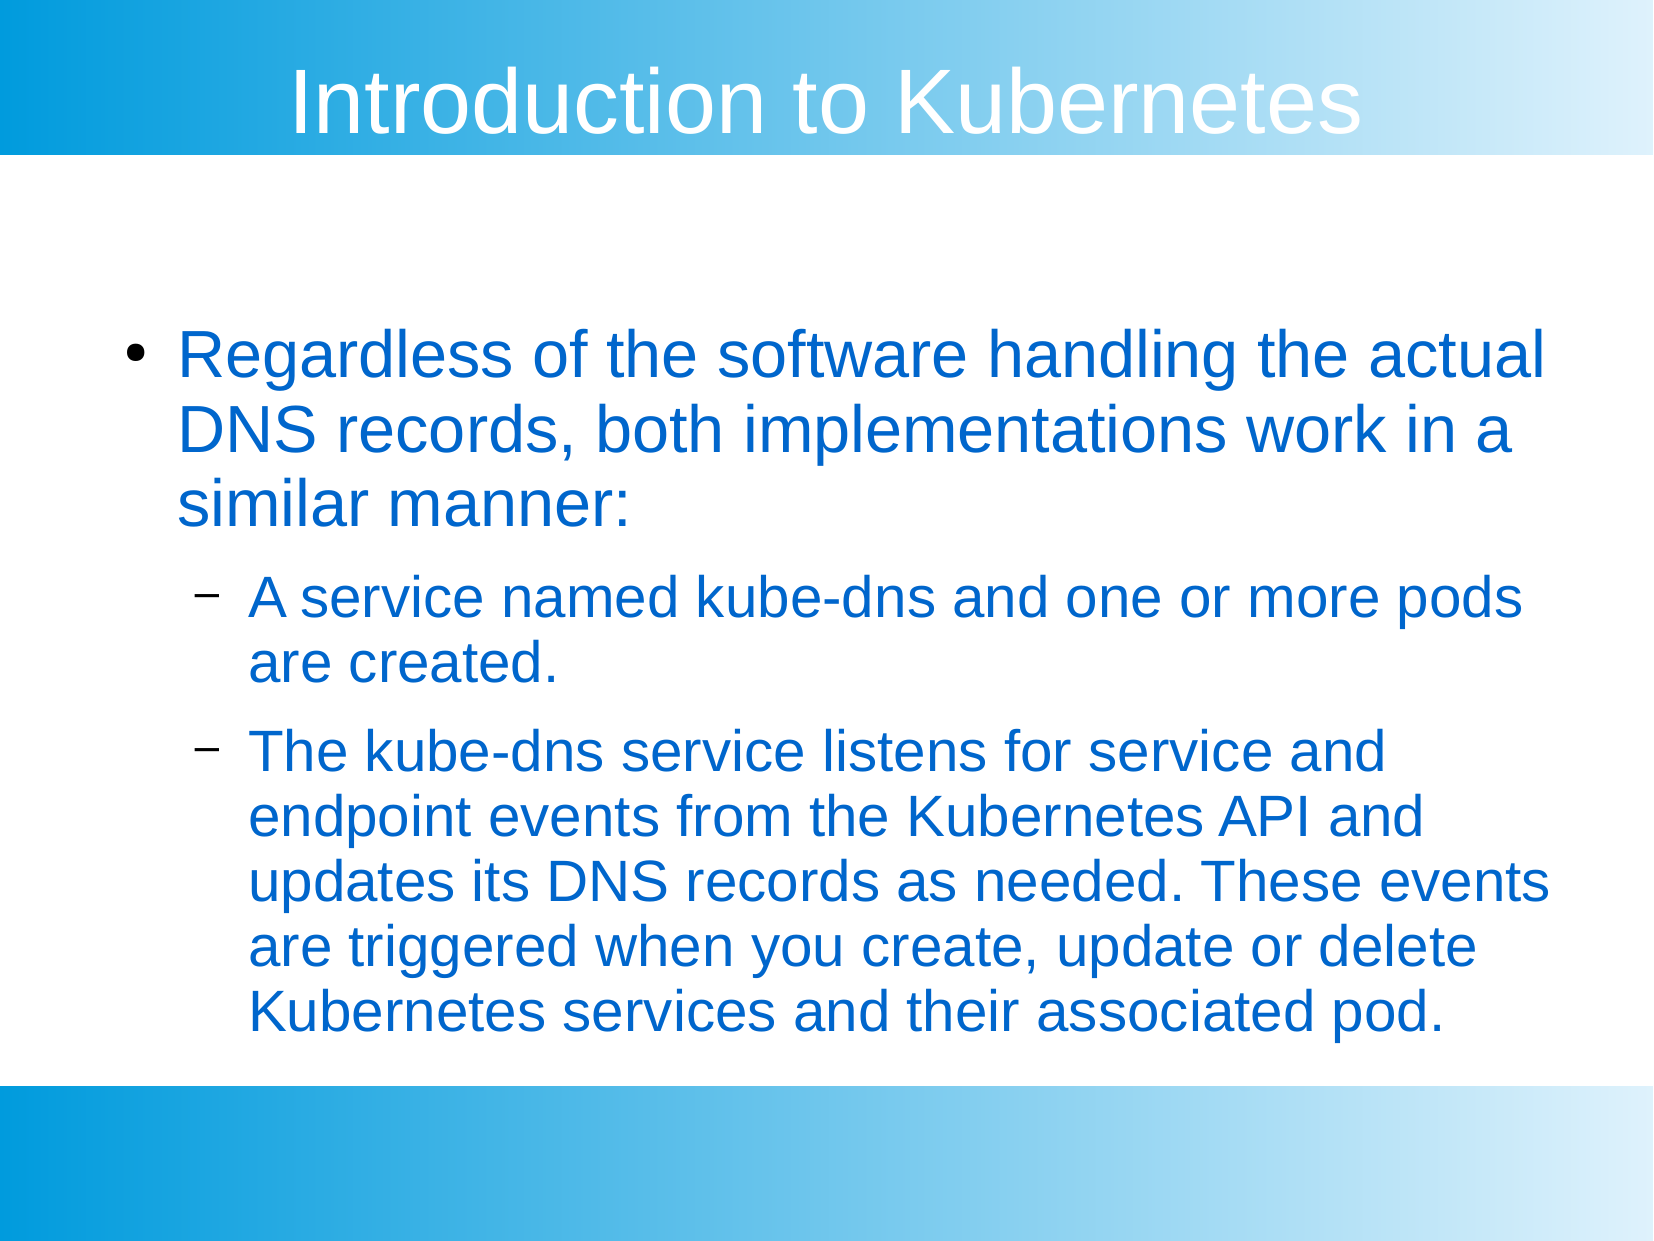

# Introduction to Kubernetes
Regardless of the software handling the actual DNS records, both implementations work in a similar manner:
A service named kube-dns and one or more pods are created.
The kube-dns service listens for service and endpoint events from the Kubernetes API and updates its DNS records as needed. These events are triggered when you create, update or delete Kubernetes services and their associated pod.